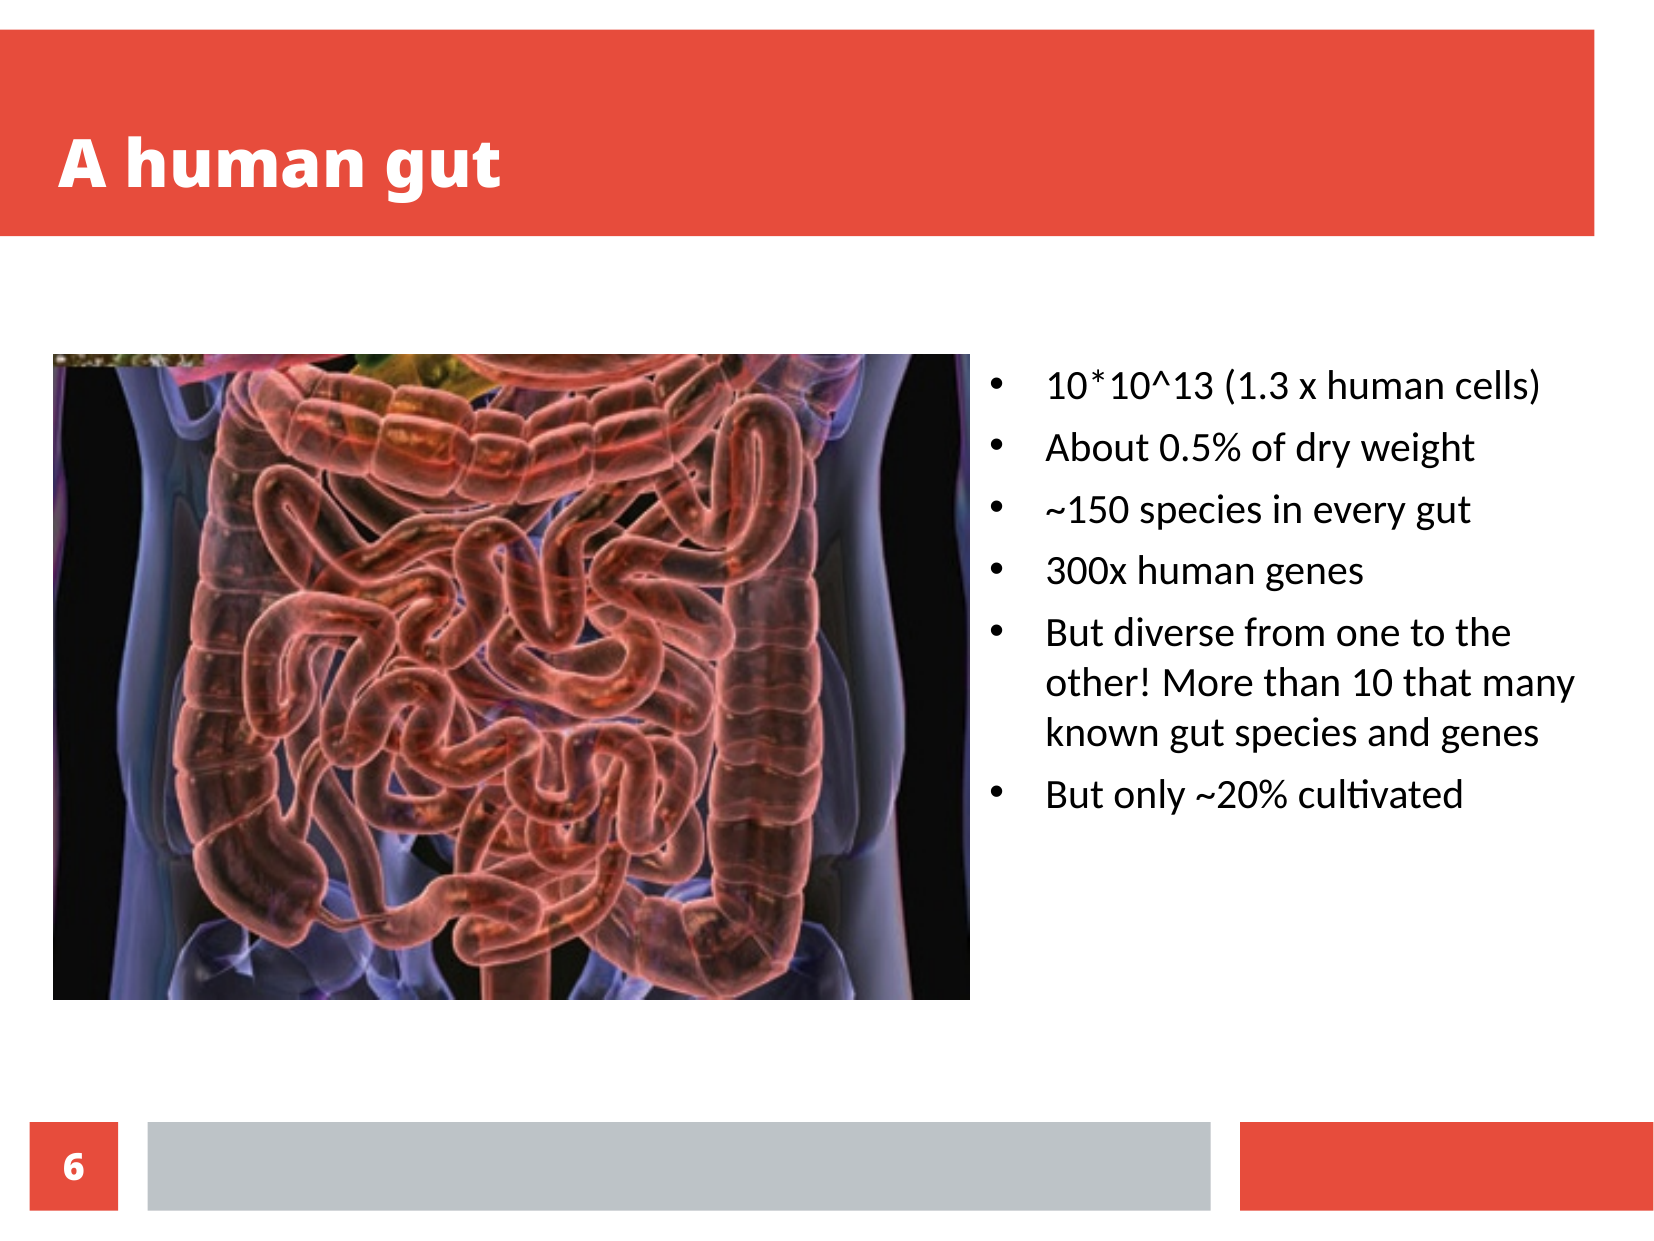

# A human gut
10*10^13 (1.3 x human cells)
About 0.5% of dry weight
~150 species in every gut
300x human genes
But diverse from one to the other! More than 10 that many known gut species and genes
But only ~20% cultivated
6